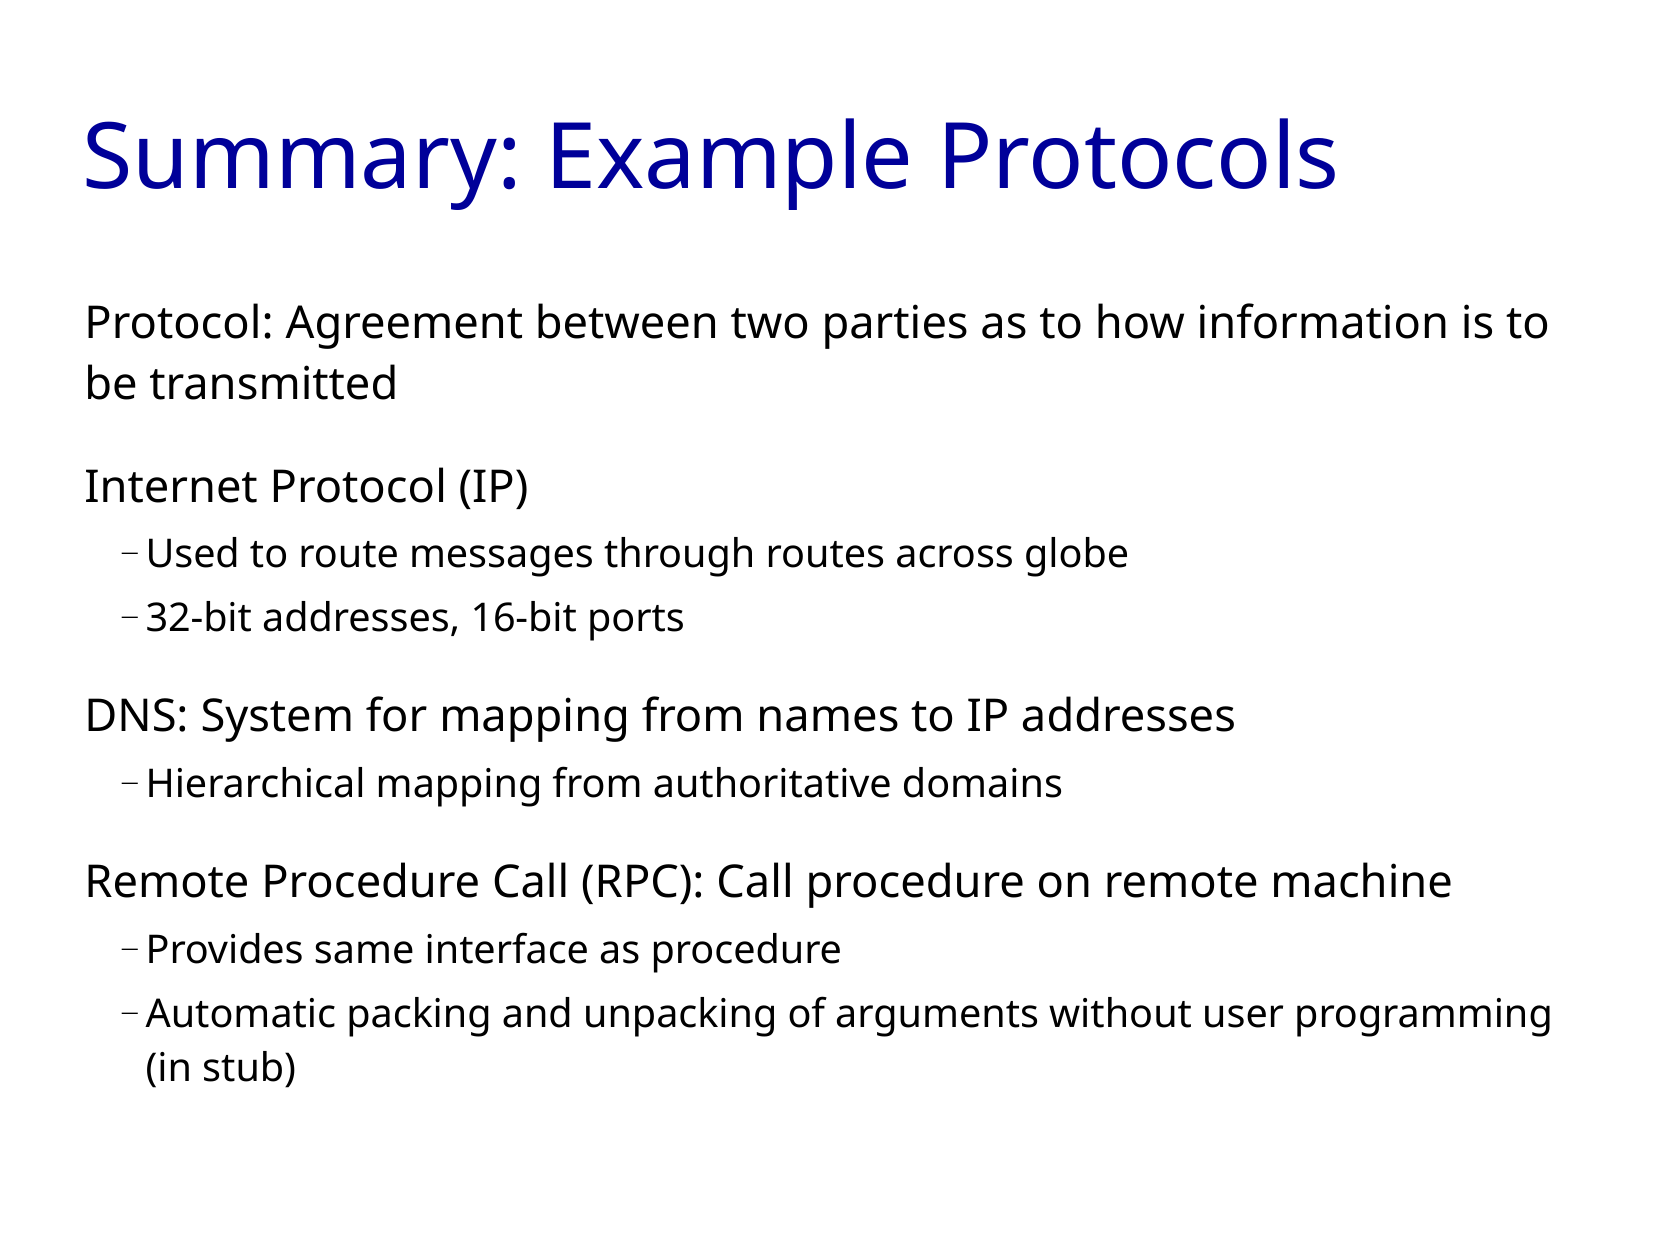

# Summary: Example Protocols
Protocol: Agreement between two parties as to how information is to be transmitted
Internet Protocol (IP)
Used to route messages through routes across globe
32-bit addresses, 16-bit ports
DNS: System for mapping from names to IP addresses
Hierarchical mapping from authoritative domains
Remote Procedure Call (RPC): Call procedure on remote machine
Provides same interface as procedure
Automatic packing and unpacking of arguments without user programming (in stub)